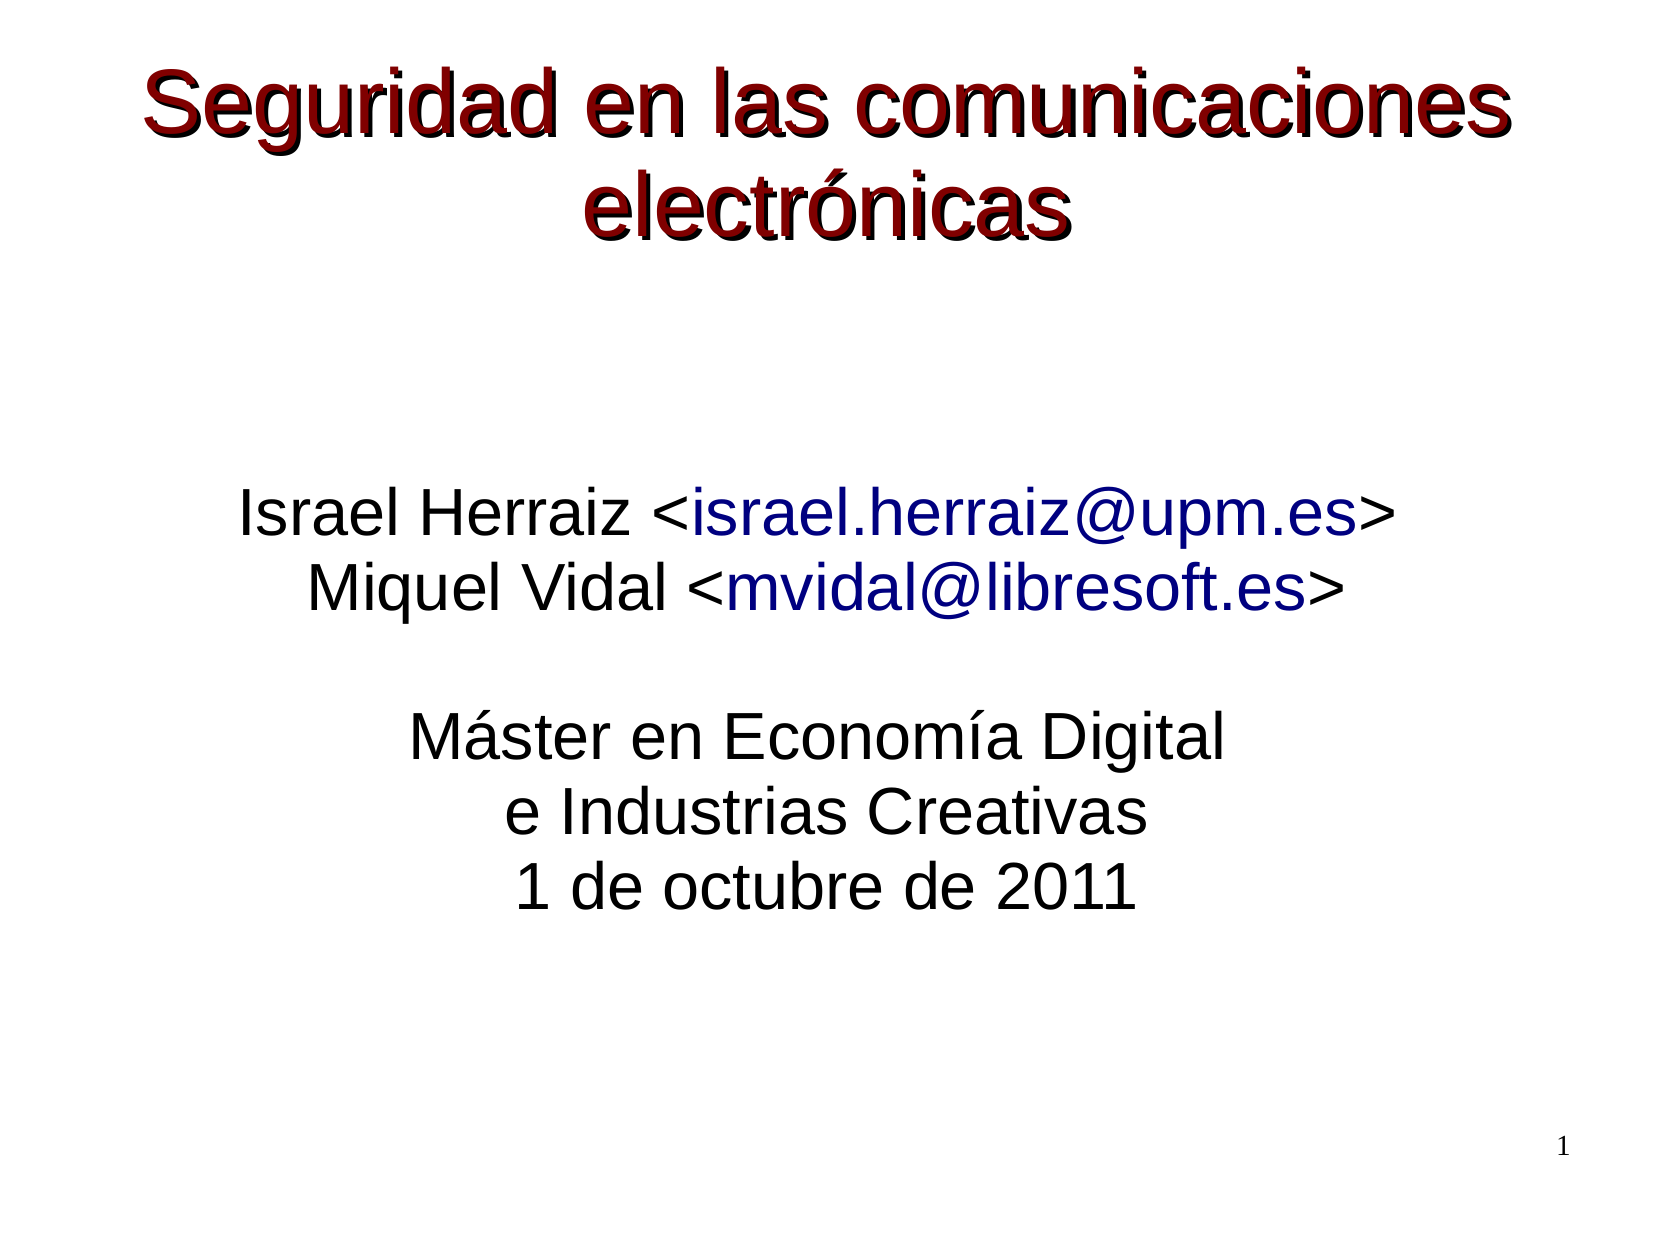

# Seguridad en las comunicaciones electrónicas
Israel Herraiz <israel.herraiz@upm.es>
Miquel Vidal <mvidal@libresoft.es>
Máster en Economía Digital
e Industrias Creativas
1 de octubre de 2011
1